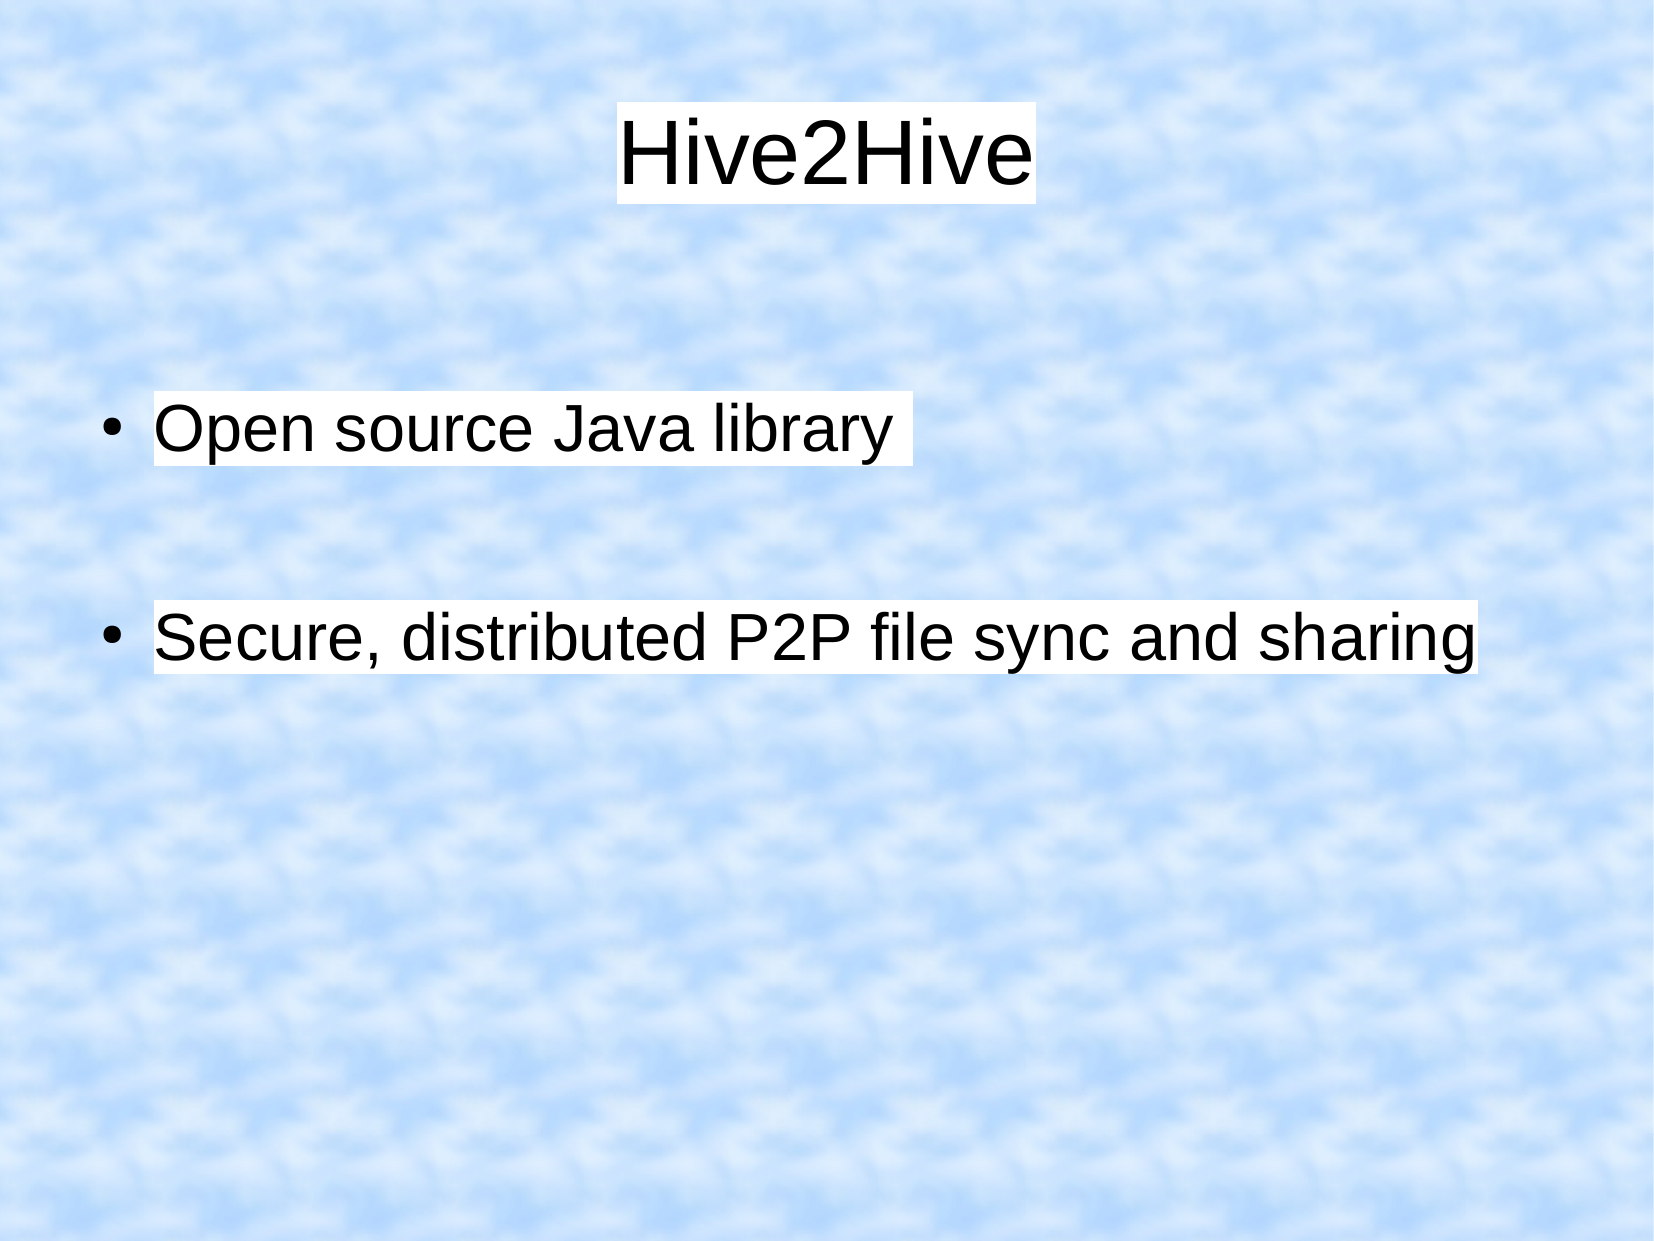

# Hive2Hive
Open source Java library
Secure, distributed P2P file sync and sharing